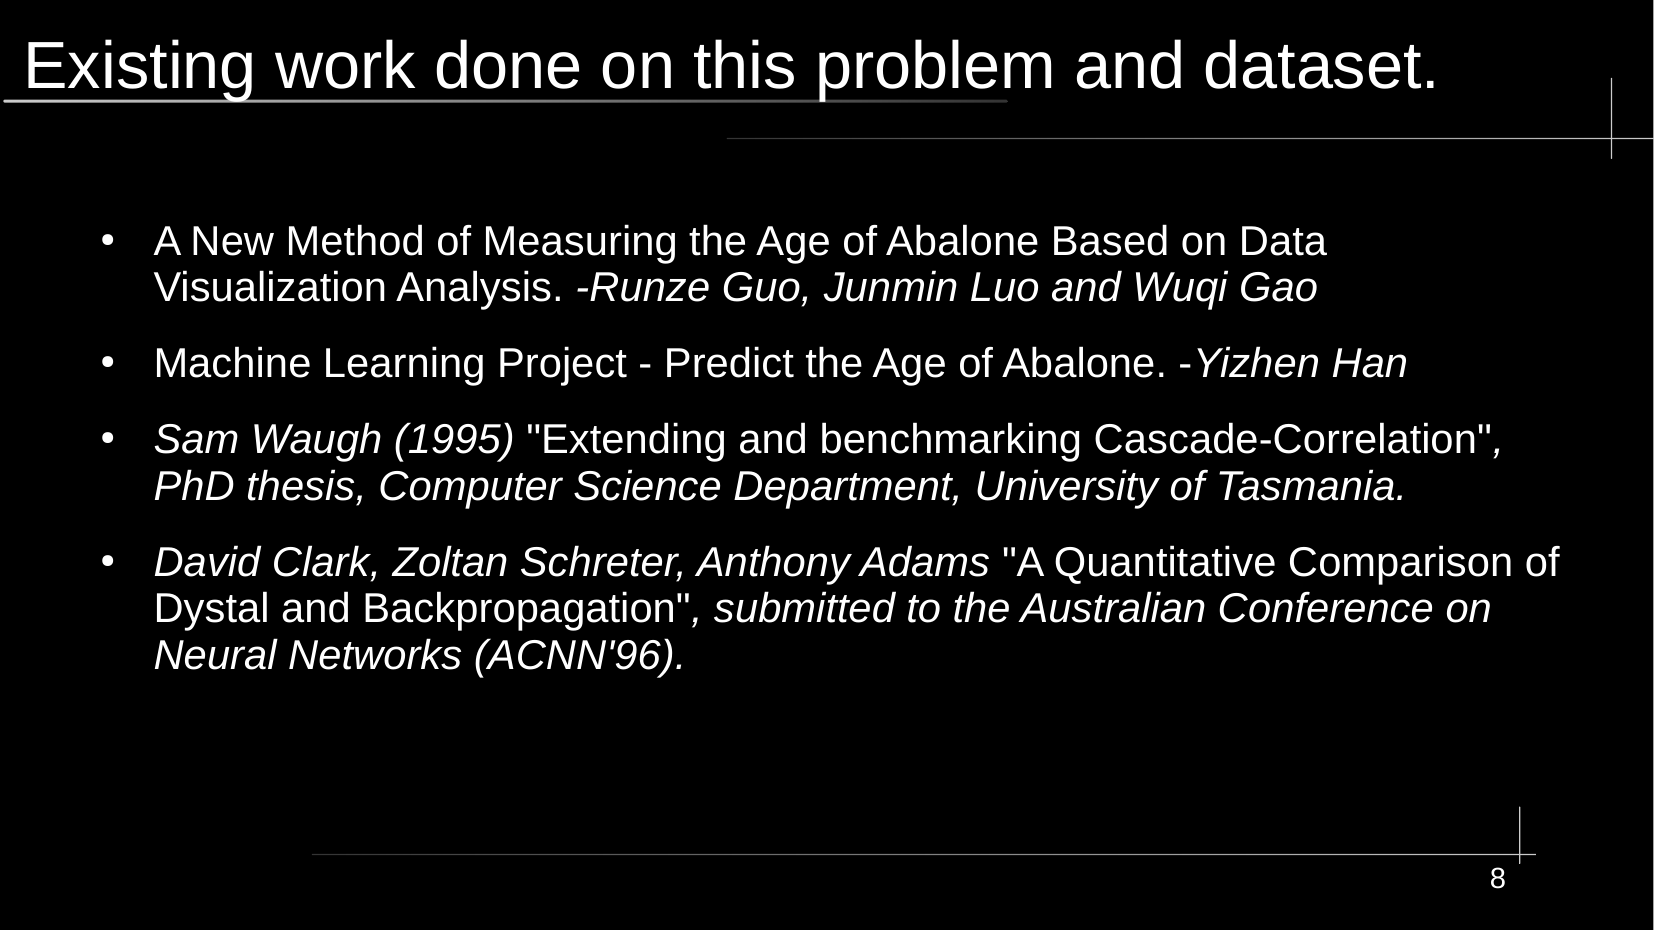

# Existing work done on this problem and dataset.
A New Method of Measuring the Age of Abalone Based on Data Visualization Analysis. -Runze Guo, Junmin Luo and Wuqi Gao
Machine Learning Project - Predict the Age of Abalone. -Yizhen Han
Sam Waugh (1995) "Extending and benchmarking Cascade-Correlation", PhD thesis, Computer Science Department, University of Tasmania.
David Clark, Zoltan Schreter, Anthony Adams "A Quantitative Comparison of Dystal and Backpropagation", submitted to the Australian Conference on Neural Networks (ACNN'96).
8